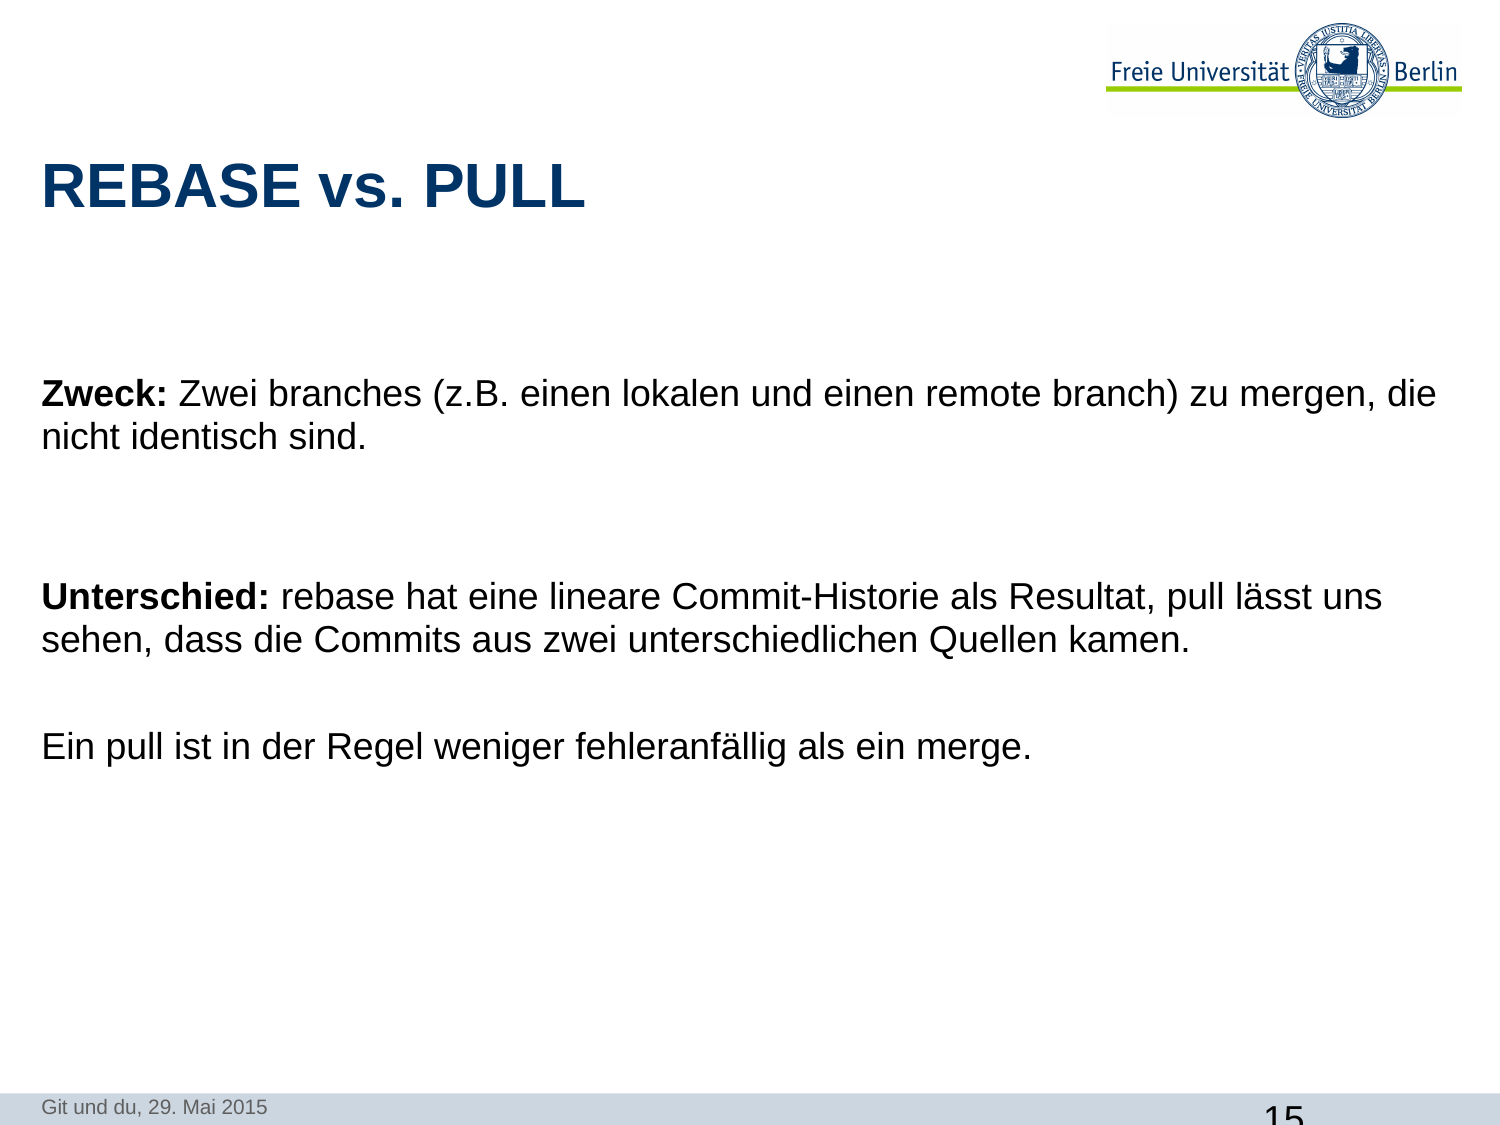

# REBASE vs. PULL
Zweck: Zwei branches (z.B. einen lokalen und einen remote branch) zu mergen, die nicht identisch sind.
Unterschied: rebase hat eine lineare Commit-Historie als Resultat, pull lässt uns sehen, dass die Commits aus zwei unterschiedlichen Quellen kamen.
Ein pull ist in der Regel weniger fehleranfällig als ein merge.